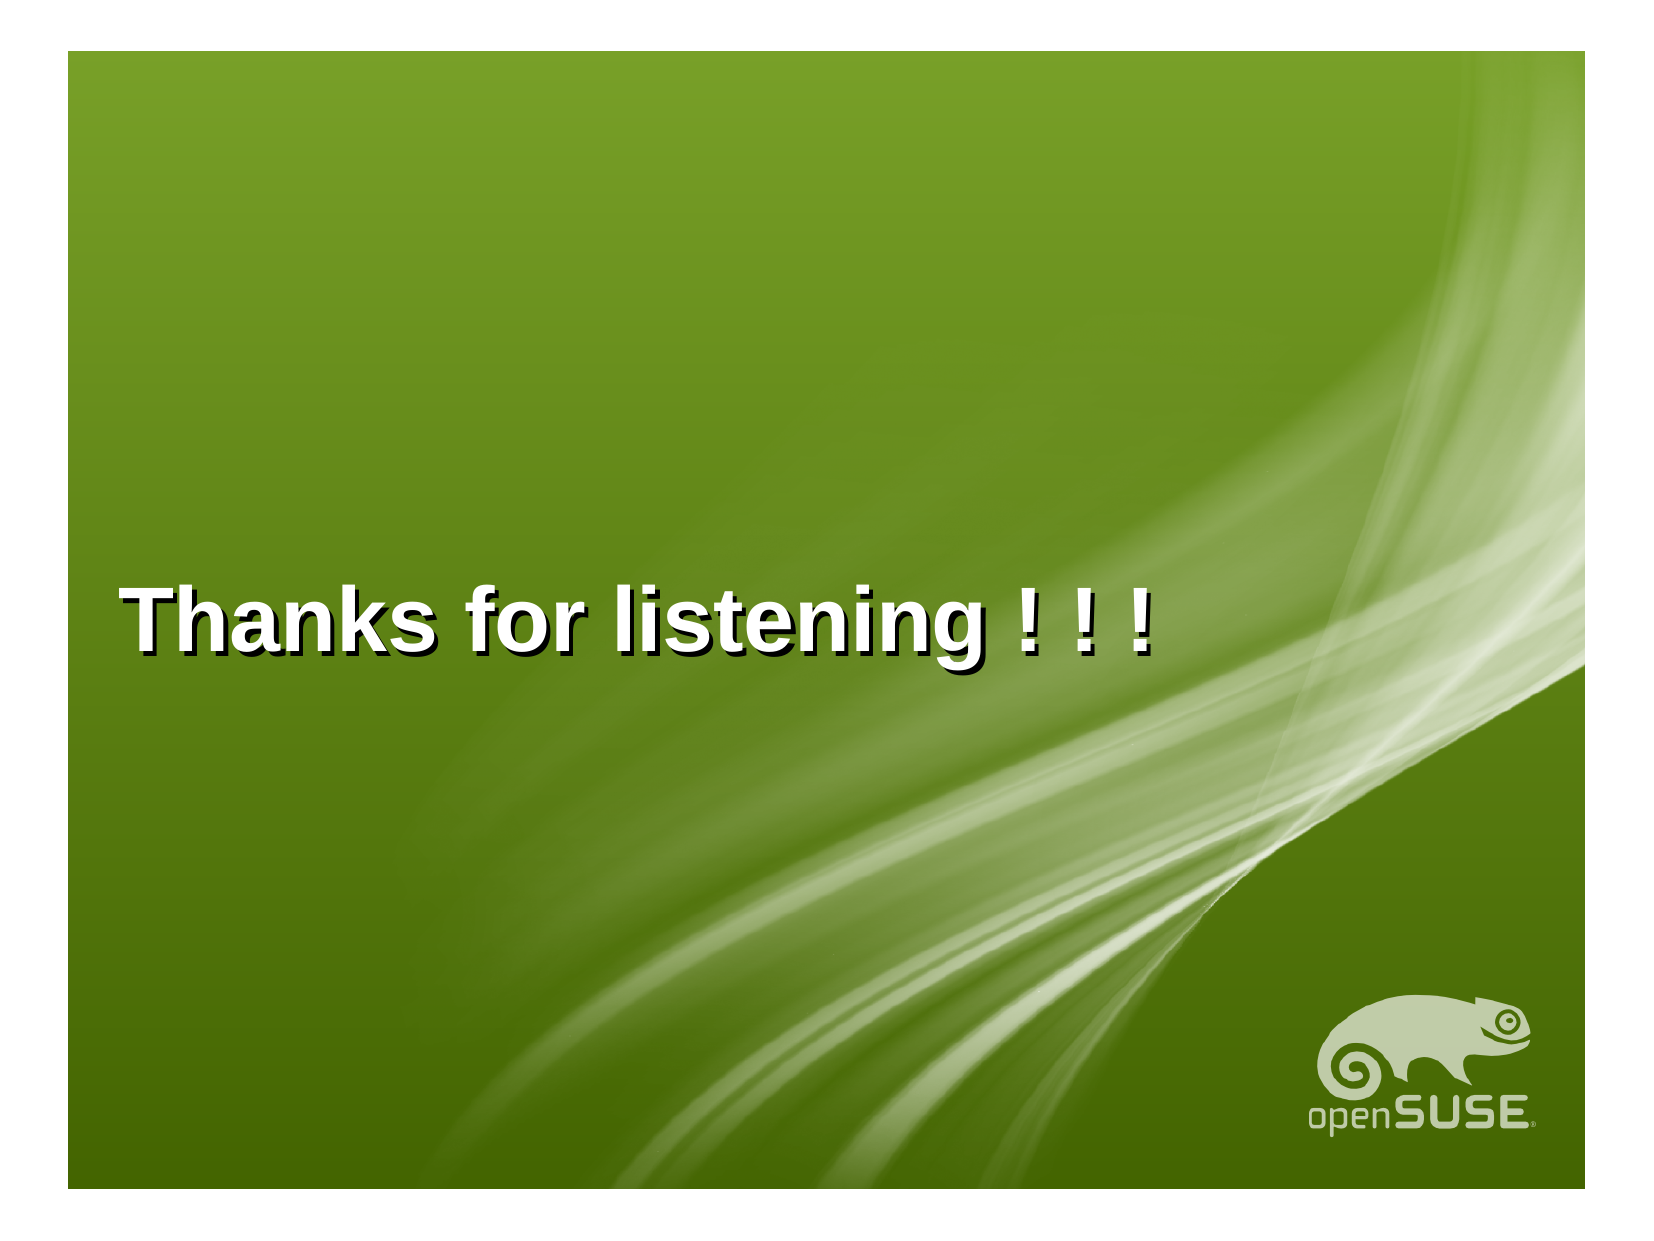

# Thanks for listening ! ! !
39